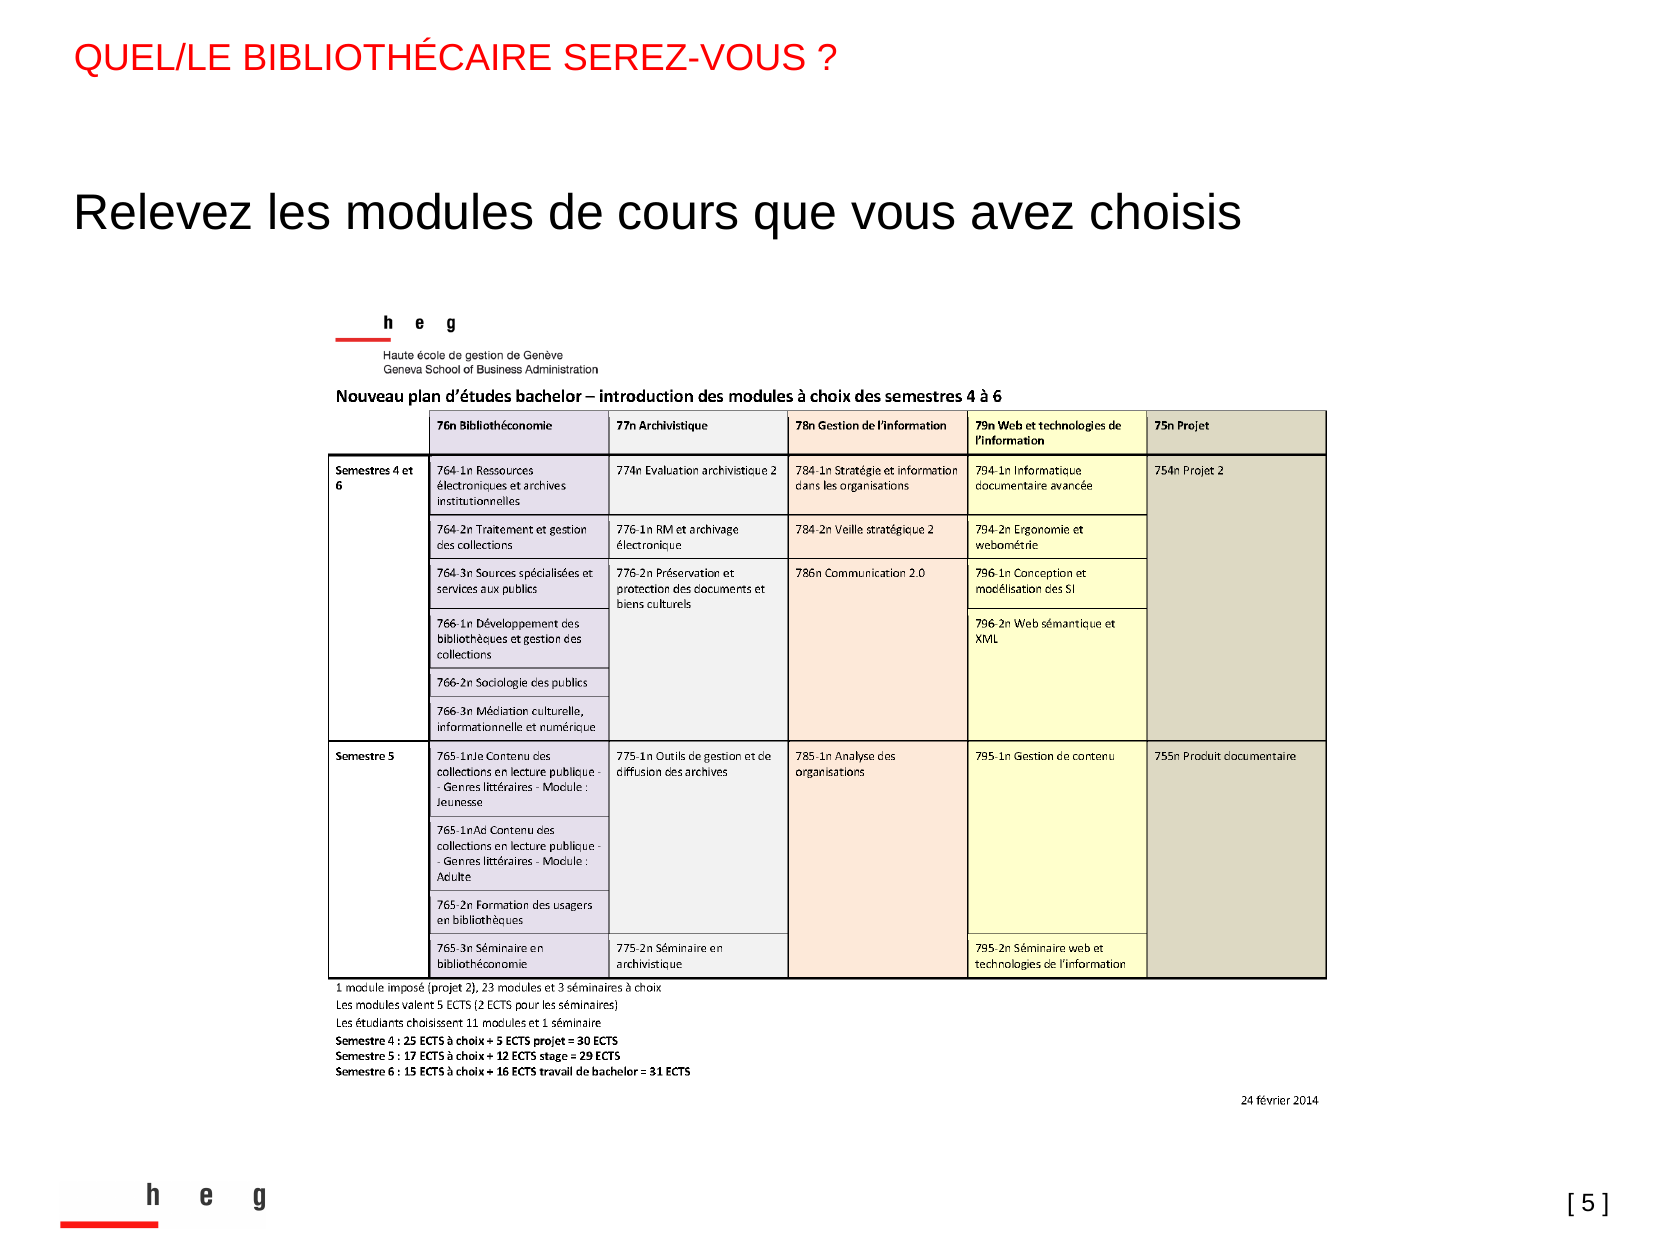

QUEL/LE BIBLIOTHÉCAIRE SEREZ-VOUS ?
Relevez les modules de cours que vous avez choisis